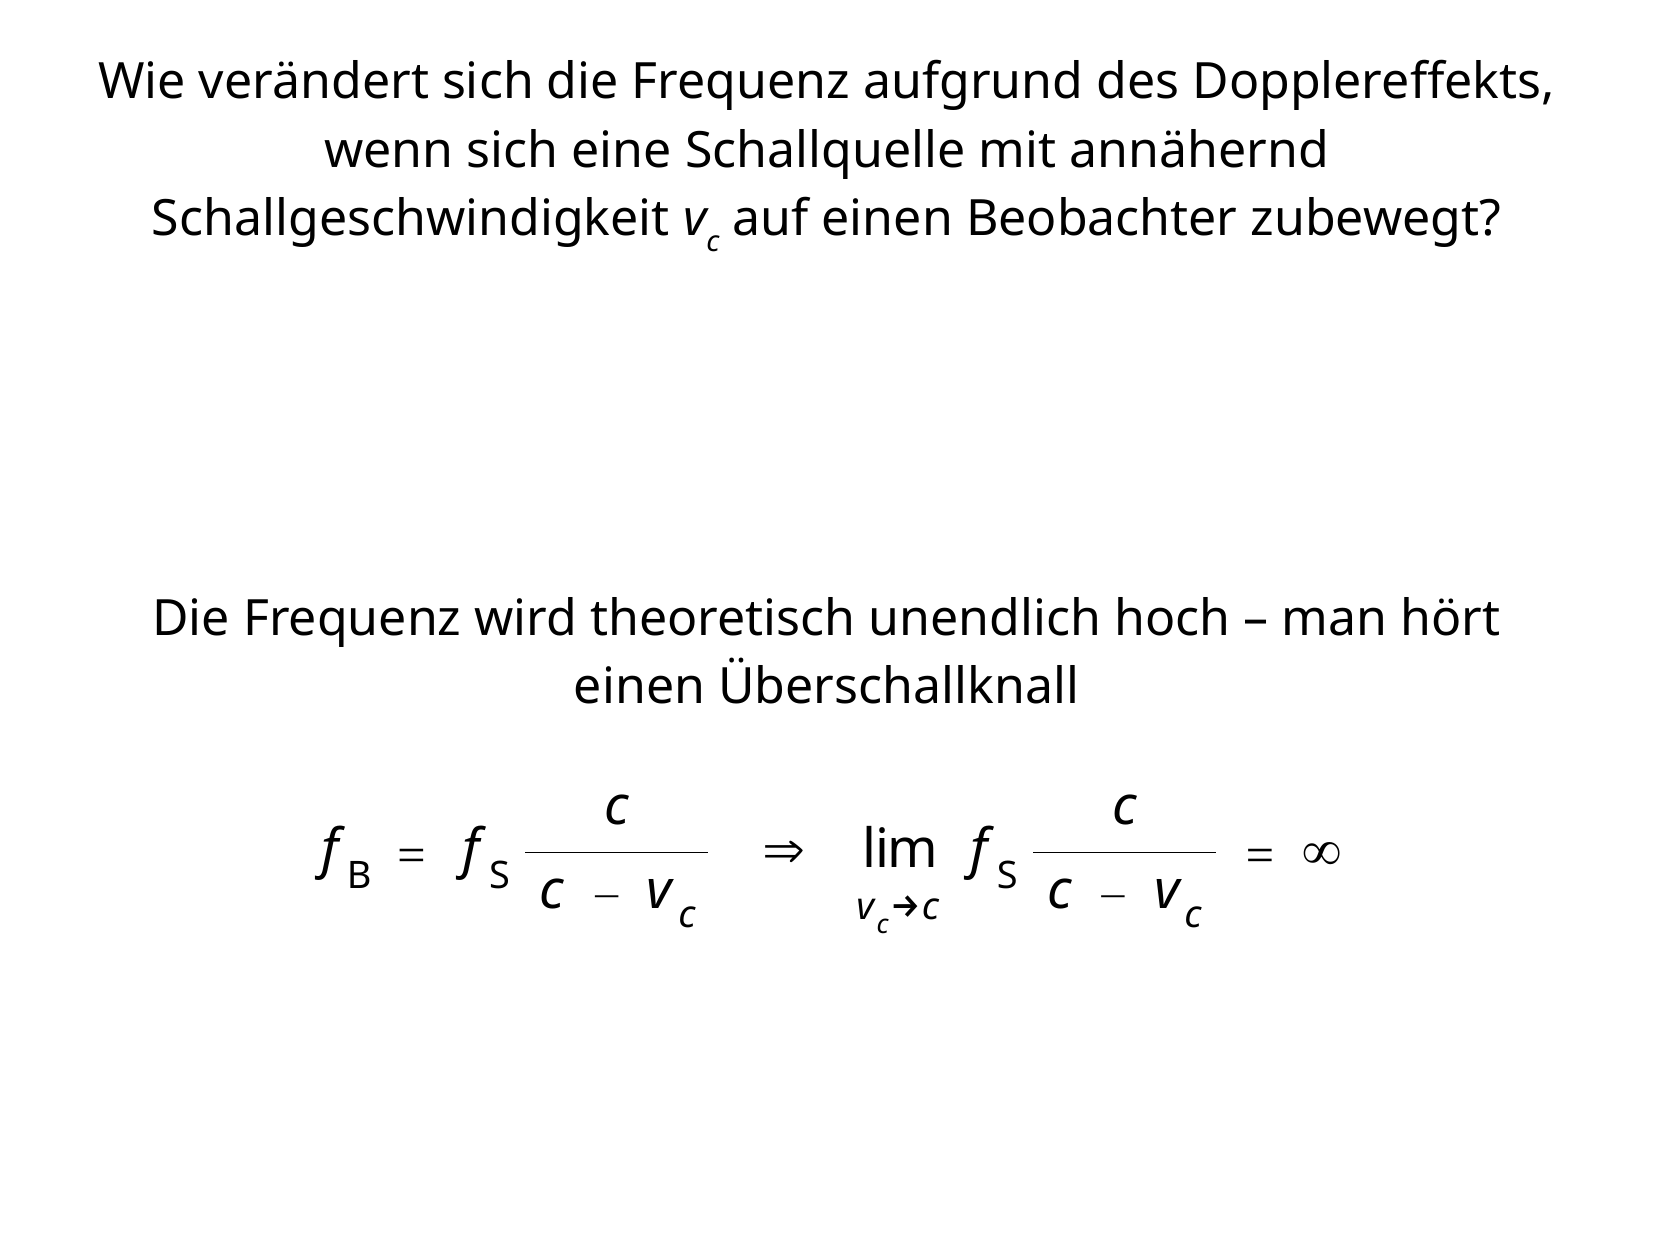

# Wie verändert sich die Frequenz aufgrund des Dopplereffekts, wenn sich eine Schallquelle mit annähernd Schallgeschwindigkeit vc auf einen Beobachter zubewegt?
Die Frequenz wird theoretisch unendlich hoch – man hört einen Überschallknall